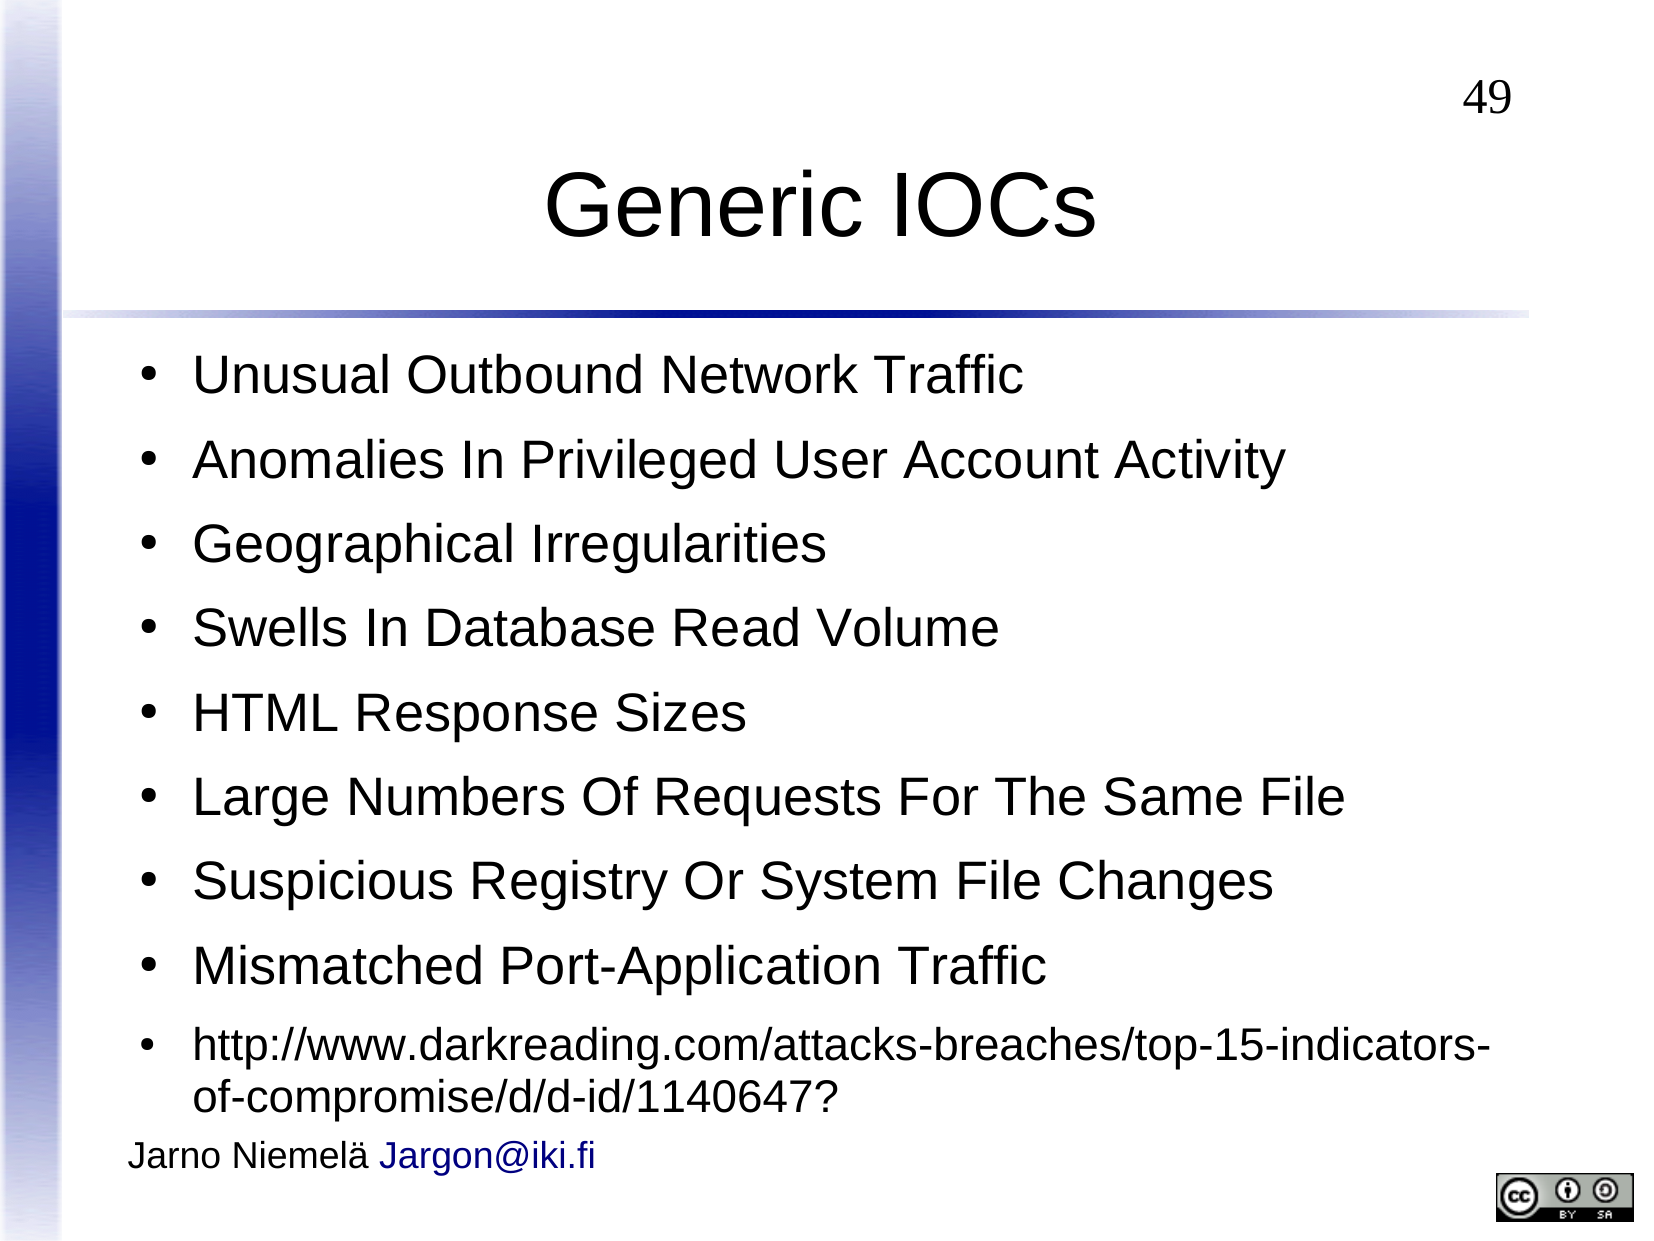

# Generic IOCs
Unusual Outbound Network Traffic
Anomalies In Privileged User Account Activity
Geographical Irregularities
Swells In Database Read Volume
HTML Response Sizes
Large Numbers Of Requests For The Same File
Suspicious Registry Or System File Changes
Mismatched Port-Application Traffic
http://www.darkreading.com/attacks-breaches/top-15-indicators-of-compromise/d/d-id/1140647?